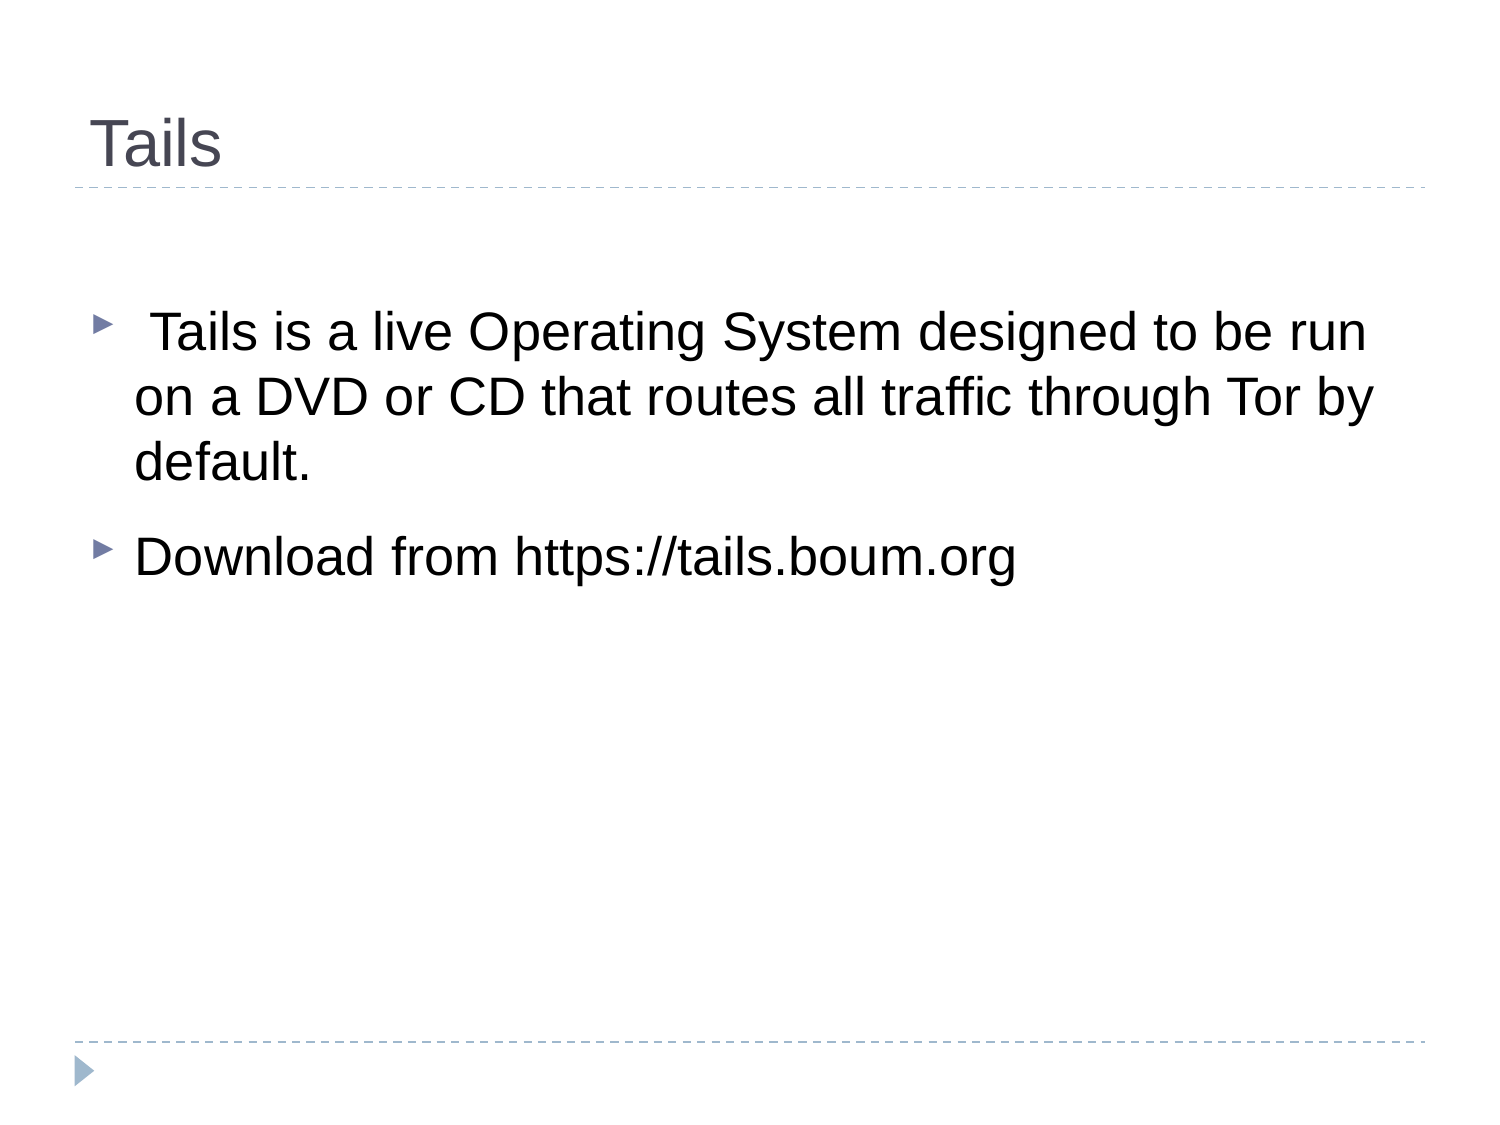

# Tails
 Tails is a live Operating System designed to be run on a DVD or CD that routes all traffic through Tor by default.
Download from https://tails.boum.org